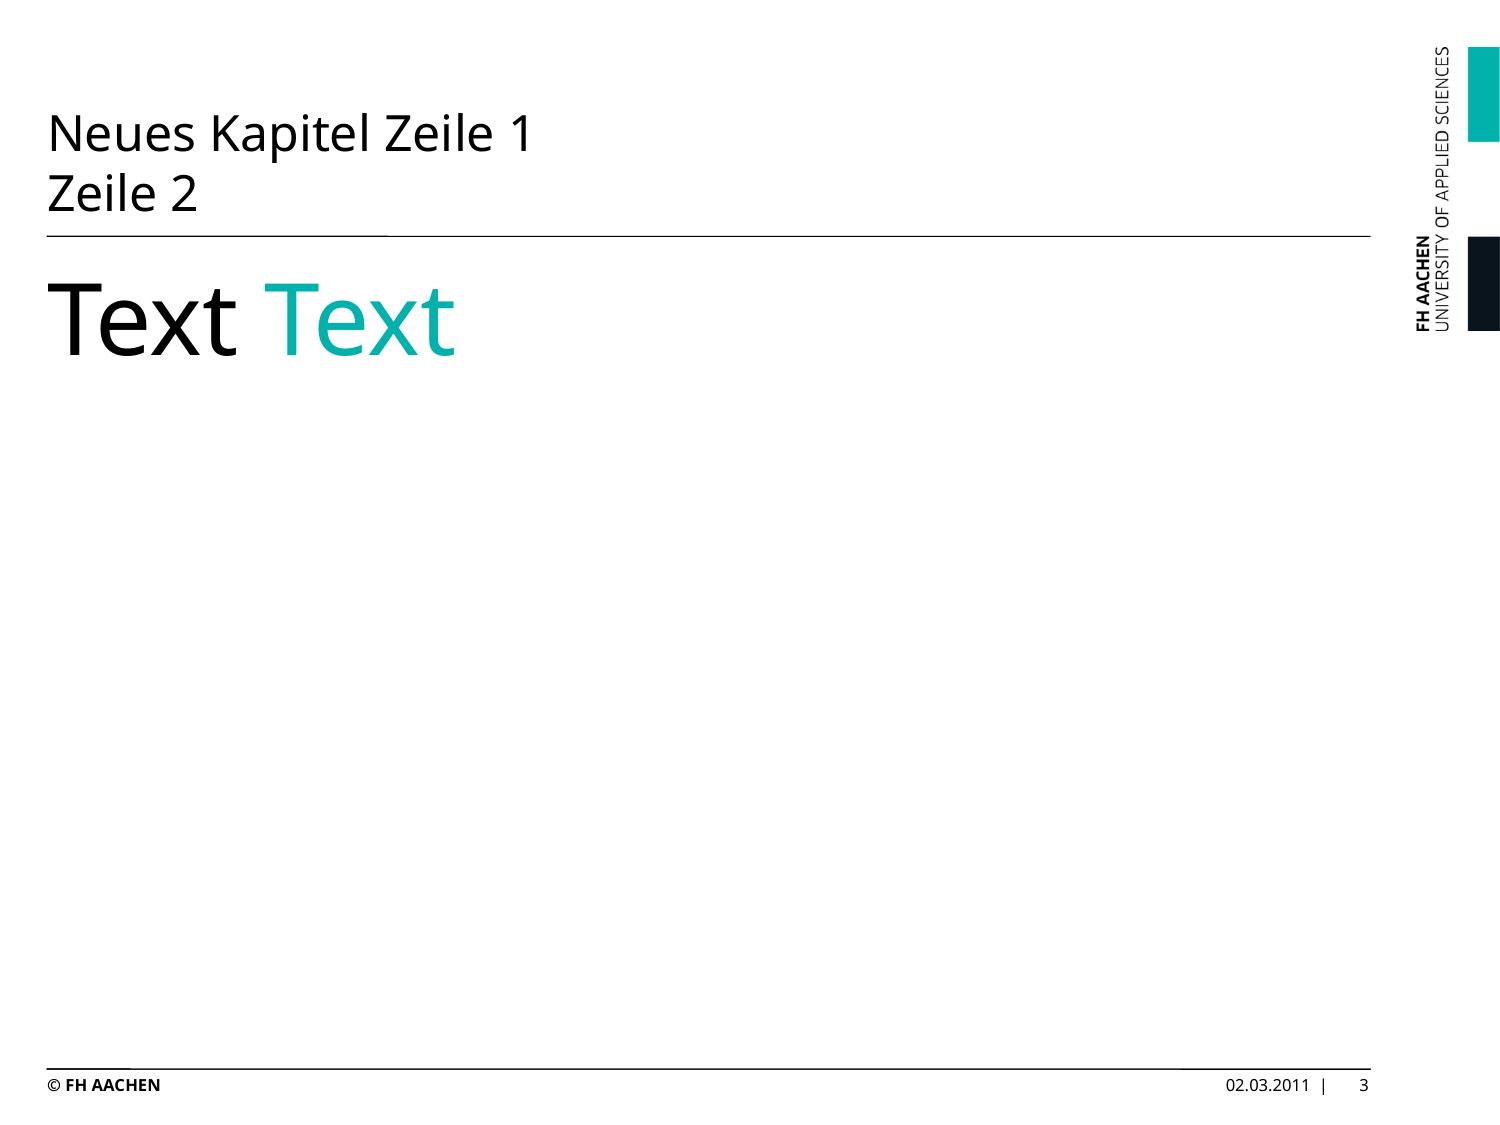

# Neues Kapitel Zeile 1 Zeile 2
Text Text
© FH AACHEN
02.03.2011 |